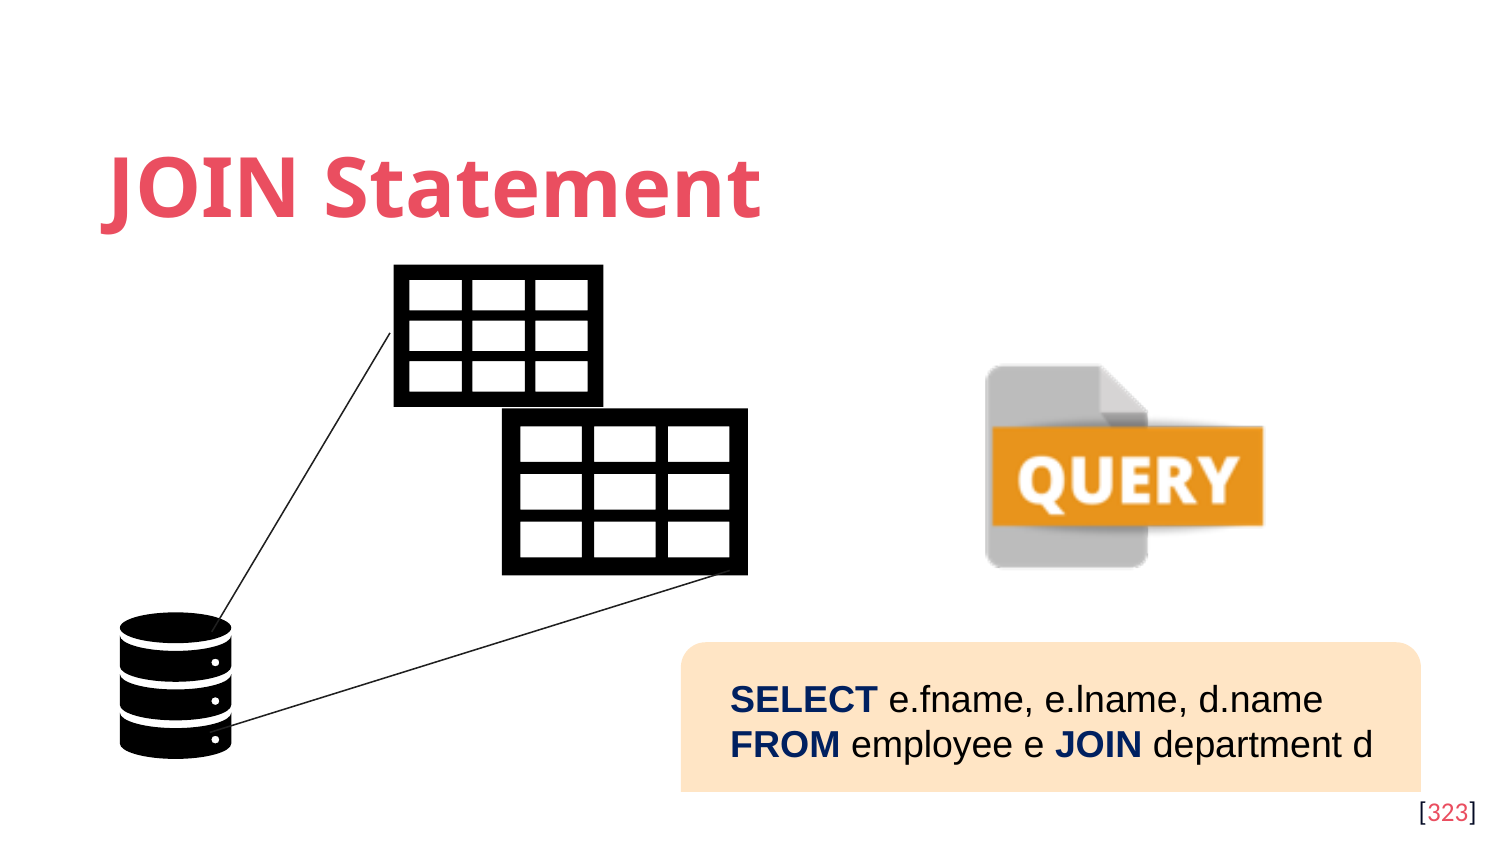

JOIN Statement
SELECT e.fname, e.lname, d.name
FROM employee e JOIN department d